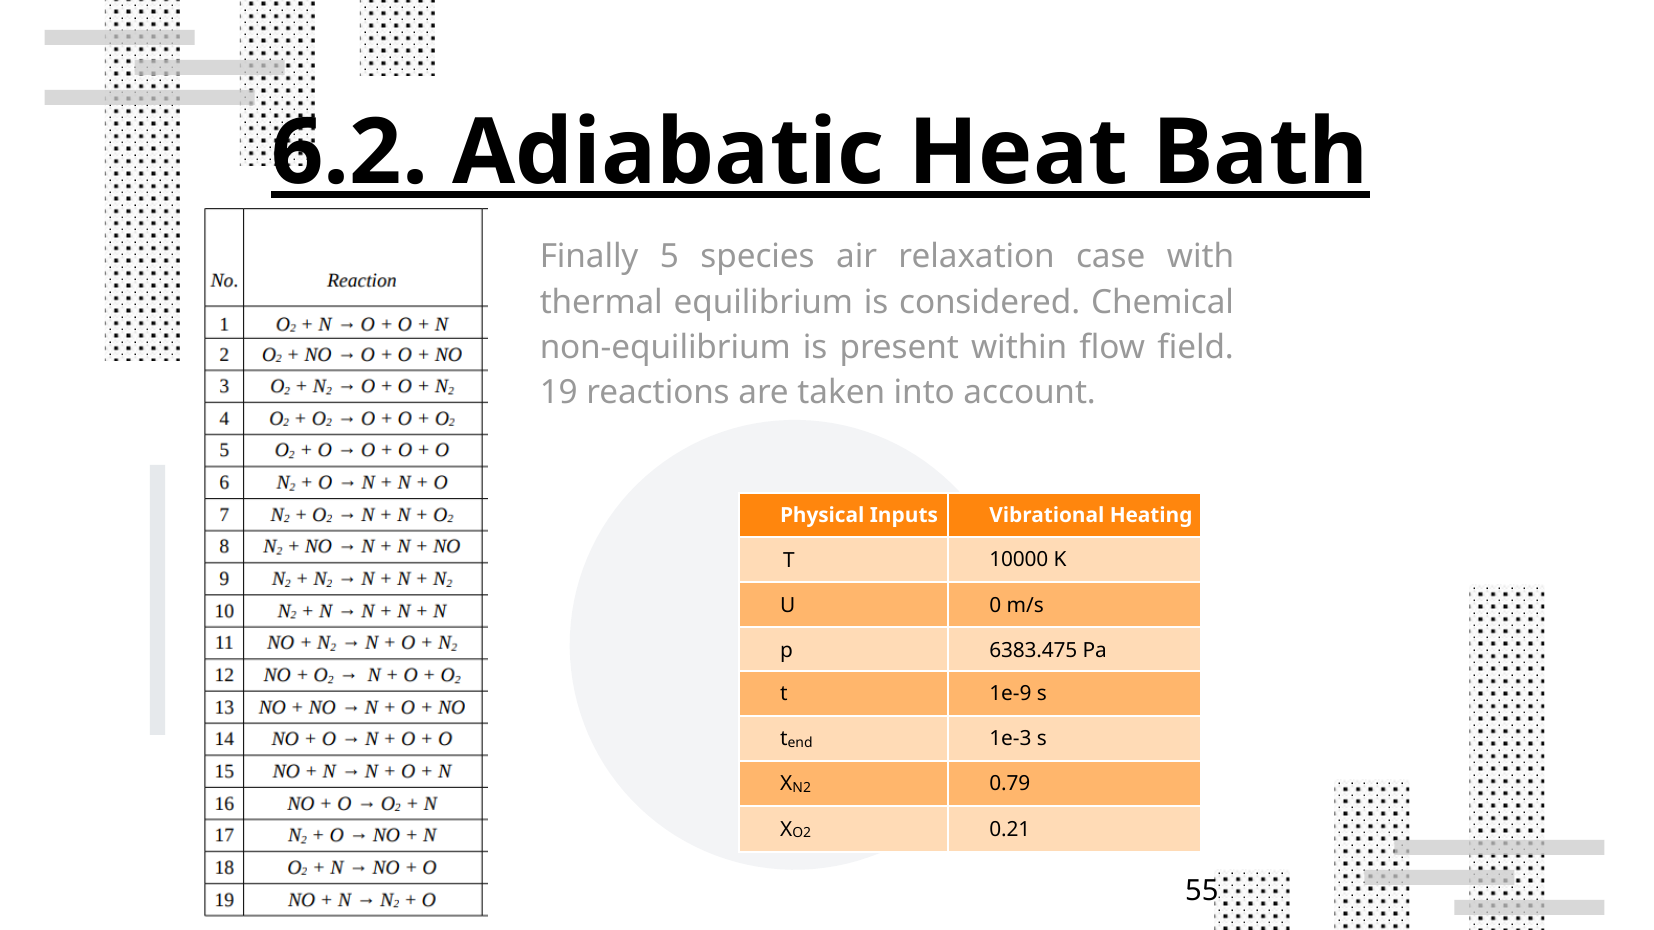

# 6.2. Adiabatic Heat Bath
Finally 5 species air relaxation case with thermal equilibrium is considered. Chemical non-equilibrium is present within flow field. 19 reactions are taken into account.
| Physical Inputs | Vibrational Heating |
| --- | --- |
| T | 10000 K |
| U | 0 m/s |
| p | 6383.475 Pa |
| t | 1e-9 s |
| tend | 1e-3 s |
| XN2 | 0.79 |
| XO2 | 0.21 |
55